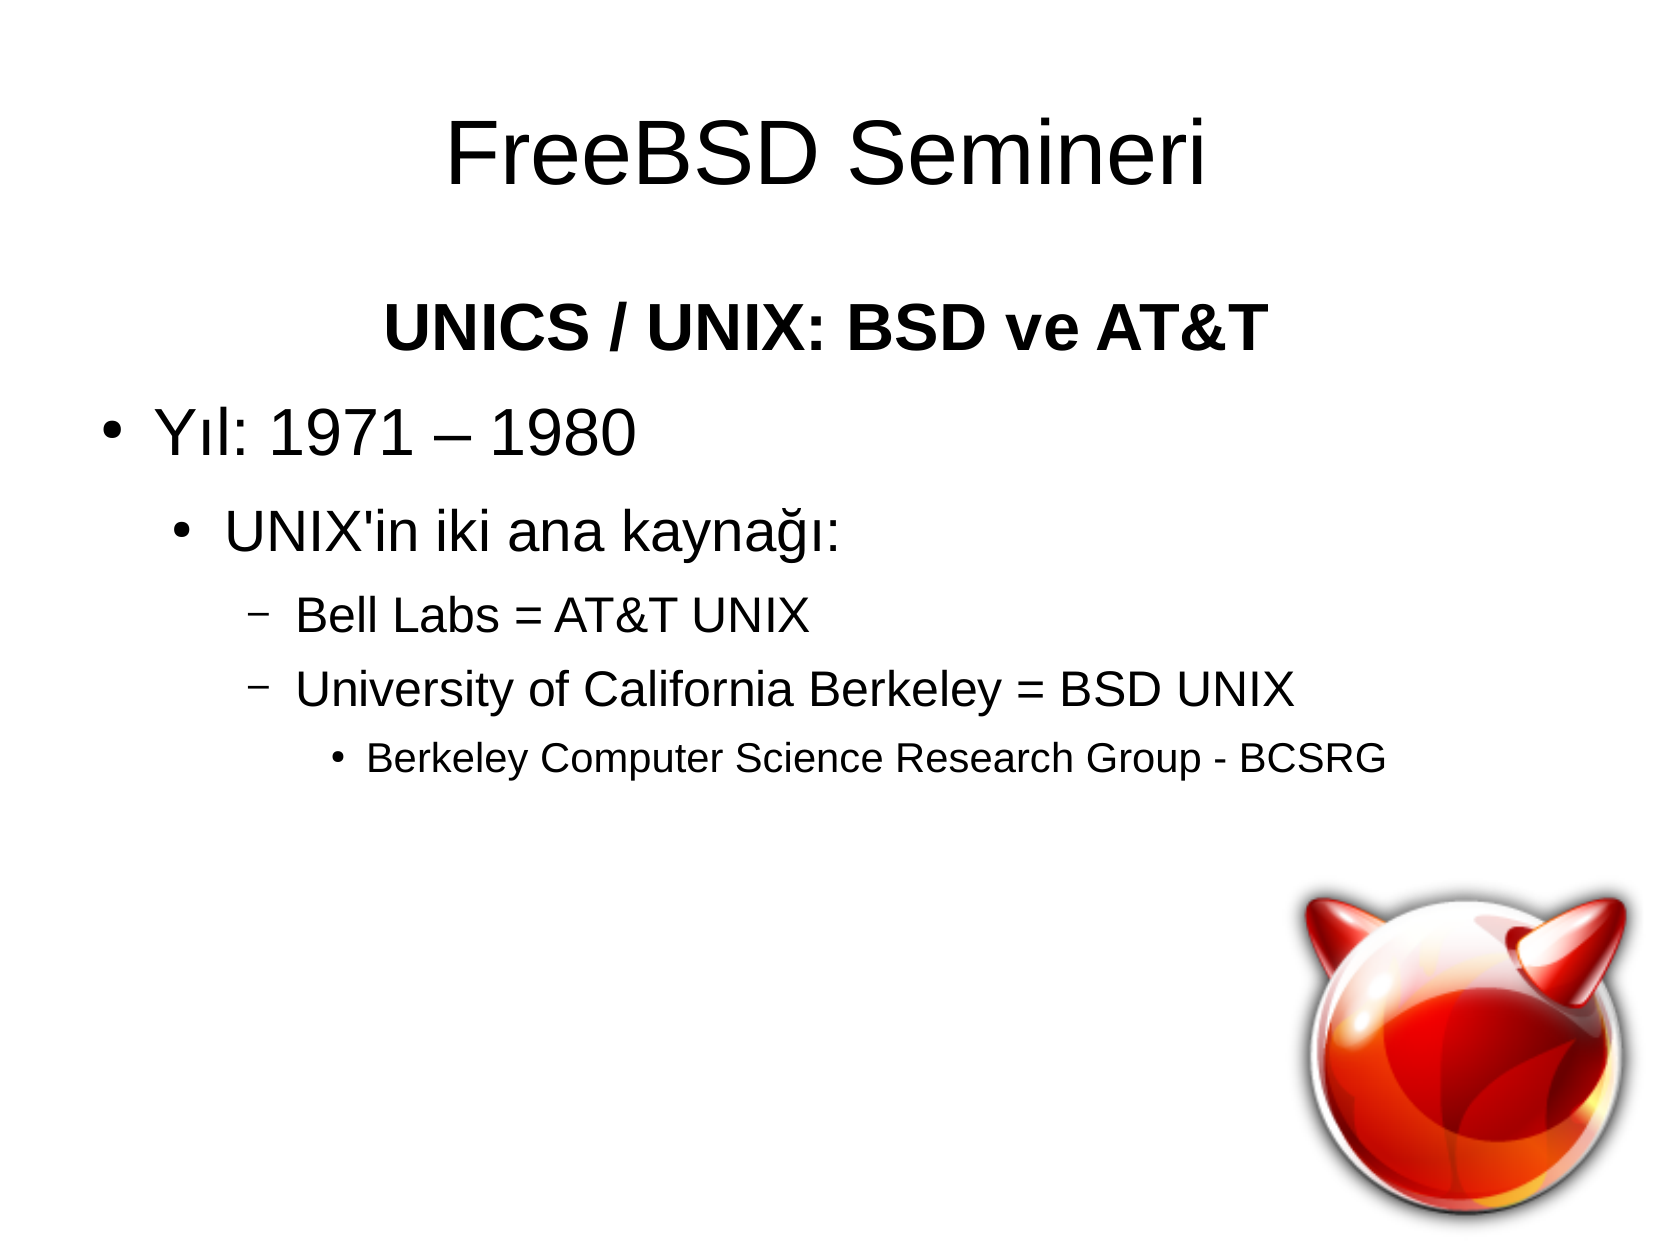

# FreeBSD Semineri
UNICS / UNIX: BSD ve AT&T
Yıl: 1971 – 1980
UNIX'in iki ana kaynağı:
Bell Labs = AT&T UNIX
University of California Berkeley = BSD UNIX
Berkeley Computer Science Research Group - BCSRG